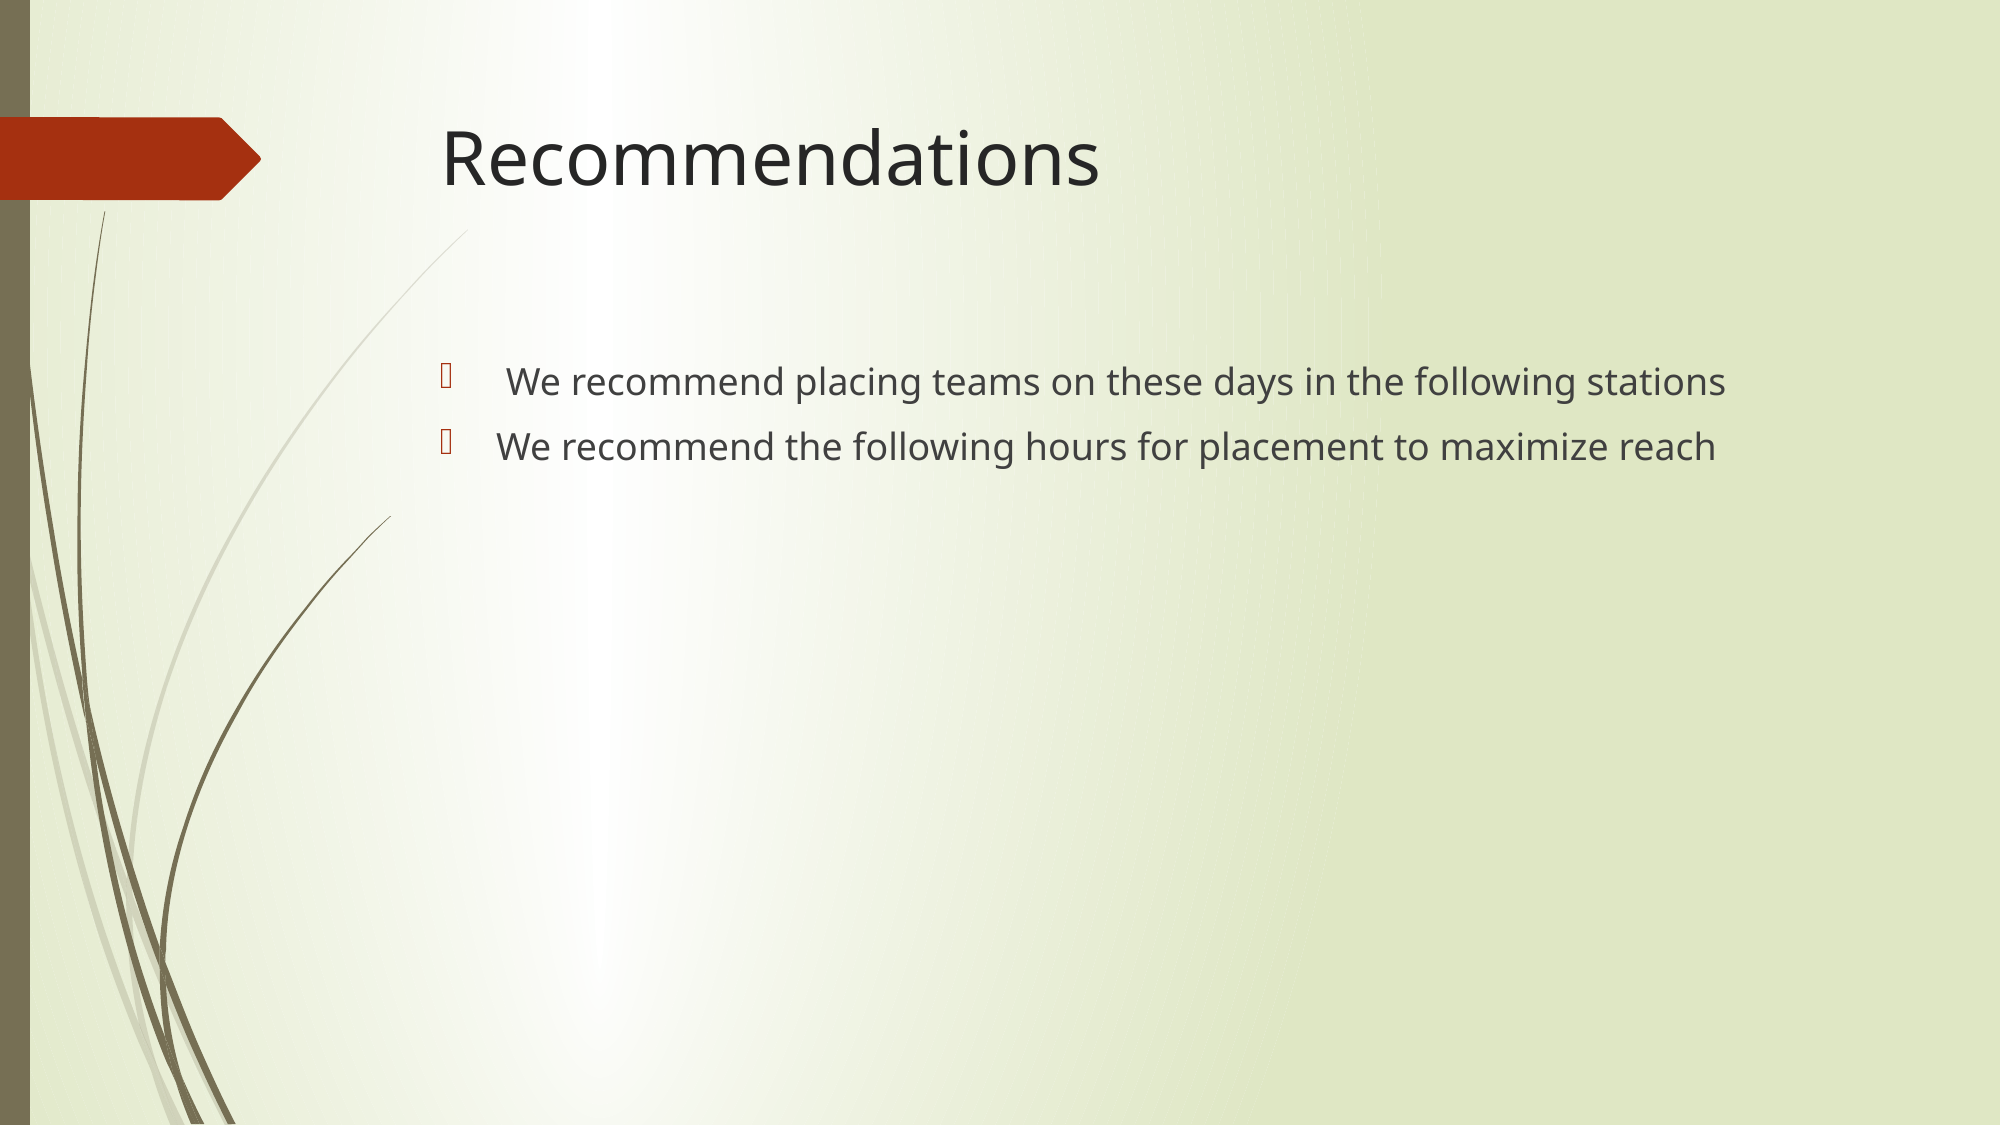

# Recommendations
 We recommend placing teams on these days in the following stations
We recommend the following hours for placement to maximize reach